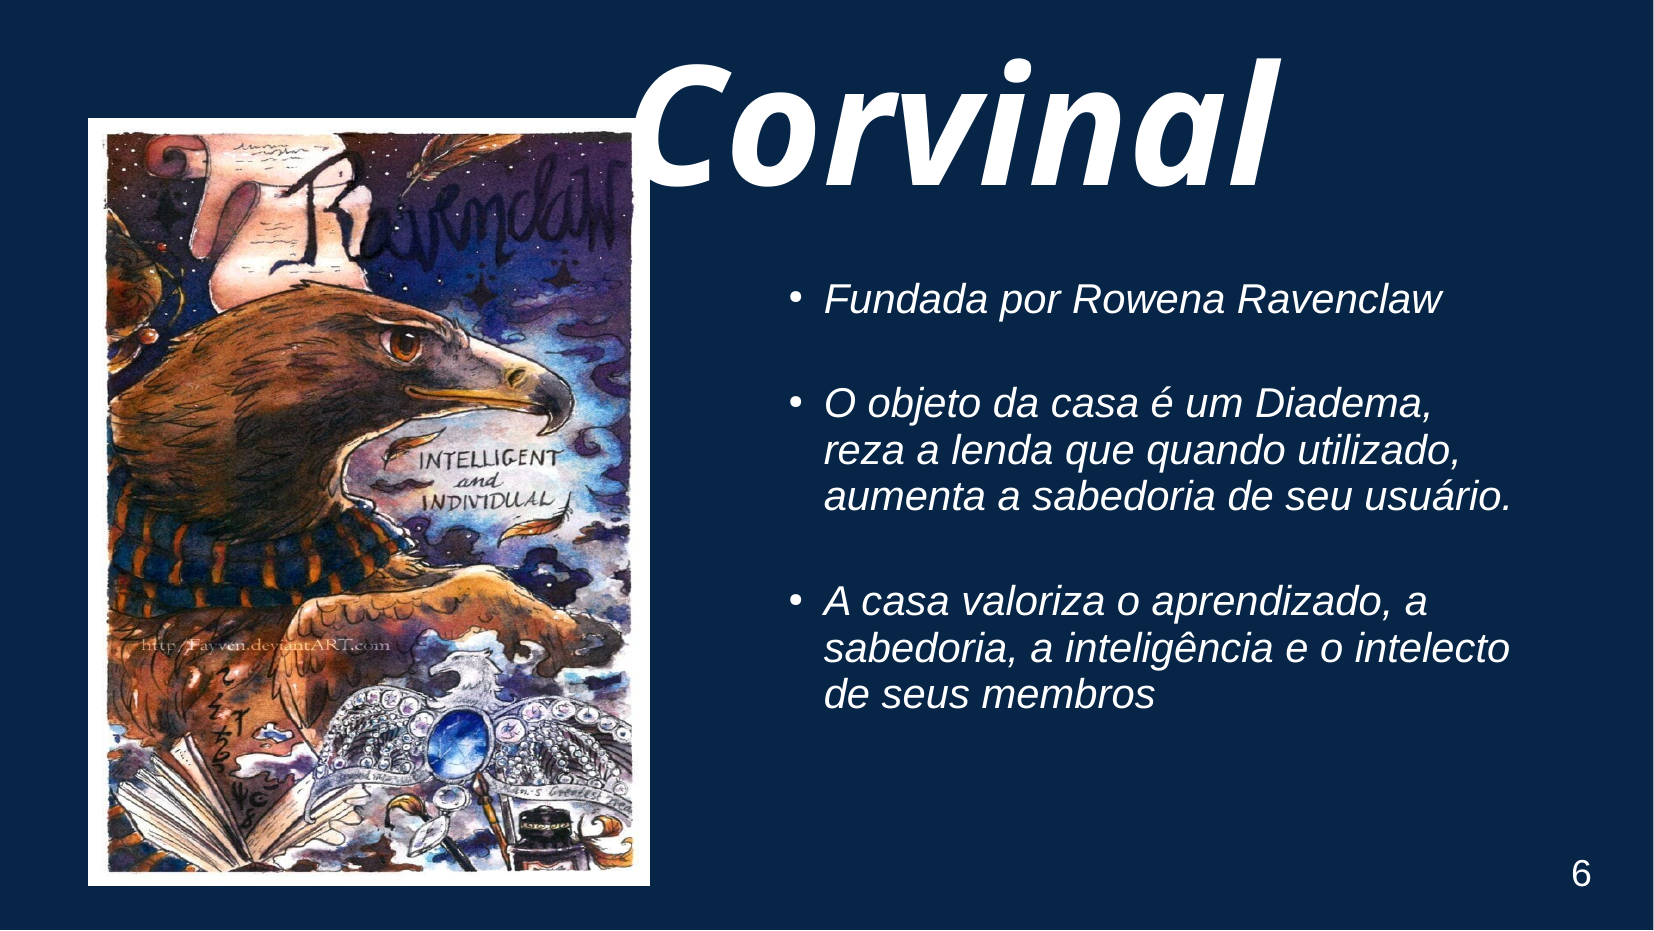

# Corvinal
Fundada por Rowena Ravenclaw
O objeto da casa é um Diadema, reza a lenda que quando utilizado, aumenta a sabedoria de seu usuário.
A casa valoriza o aprendizado, a sabedoria, a inteligência e o intelecto de seus membros